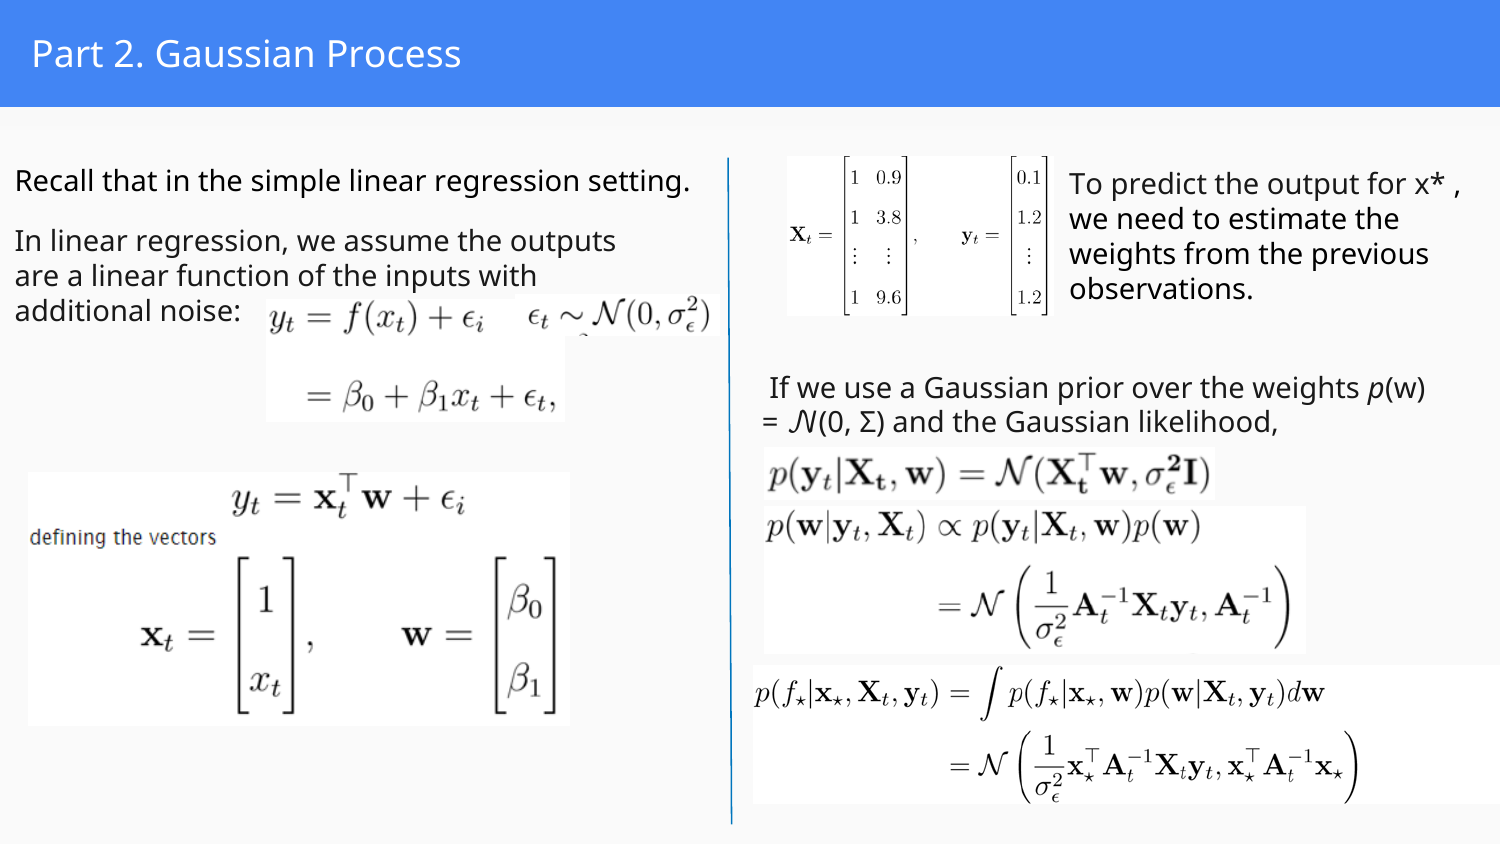

# Part 2. Gaussian Process
Recall that in the simple linear regression setting.
To predict the output for x* , we need to estimate the weights from the previous observations.
In linear regression, we assume the outputs are a linear function of the inputs with additional noise:
 If we use a Gaussian prior over the weights p(w) = 𝒩(0, Σ) and the Gaussian likelihood,